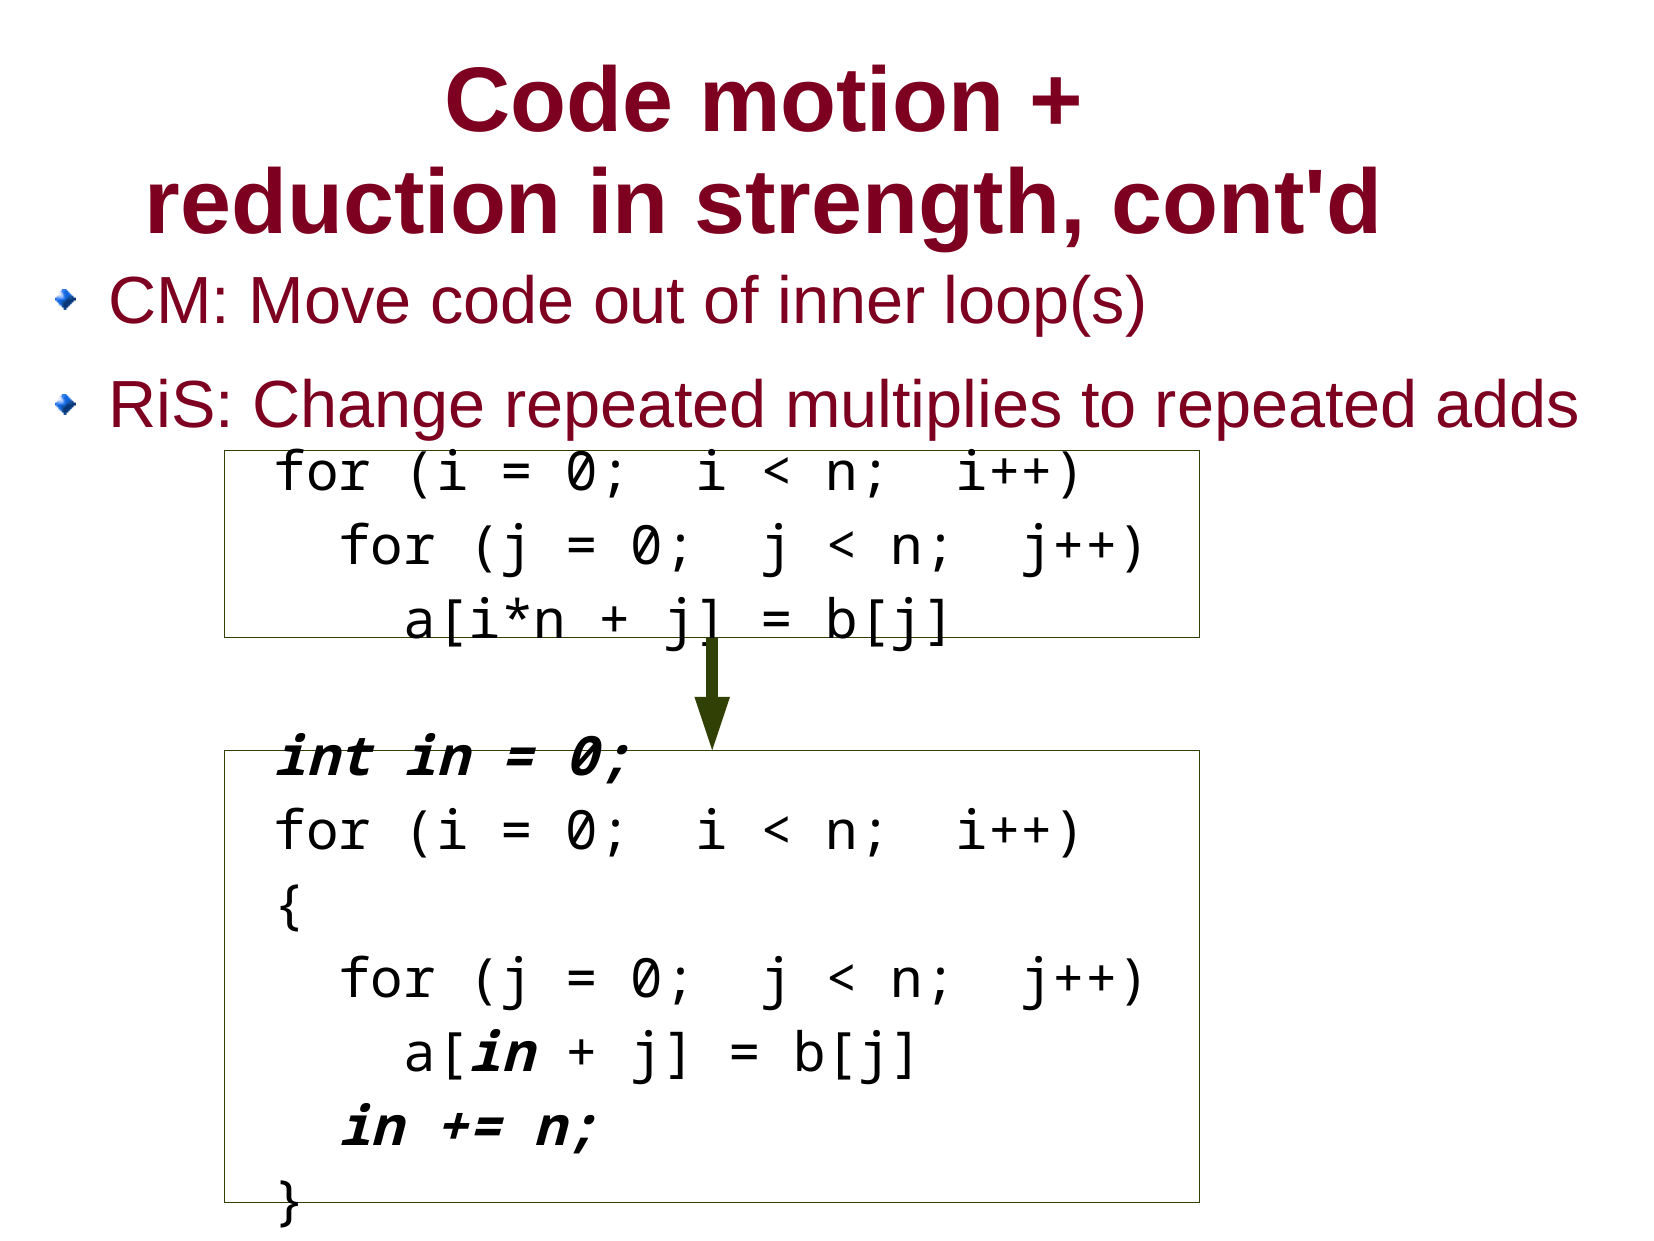

# Code motion + reduction in strength, cont'd
CM: Move code out of inner loop(s)
RiS: Change repeated multiplies to repeated adds
for (i = 0; i < n; i++)
 for (j = 0; j < n; j++)
 a[i*n + j] = b[j]
int in = 0;
for (i = 0; i < n; i++)
{
 for (j = 0; j < n; j++)
 a[in + j] = b[j]
 in += n;
}